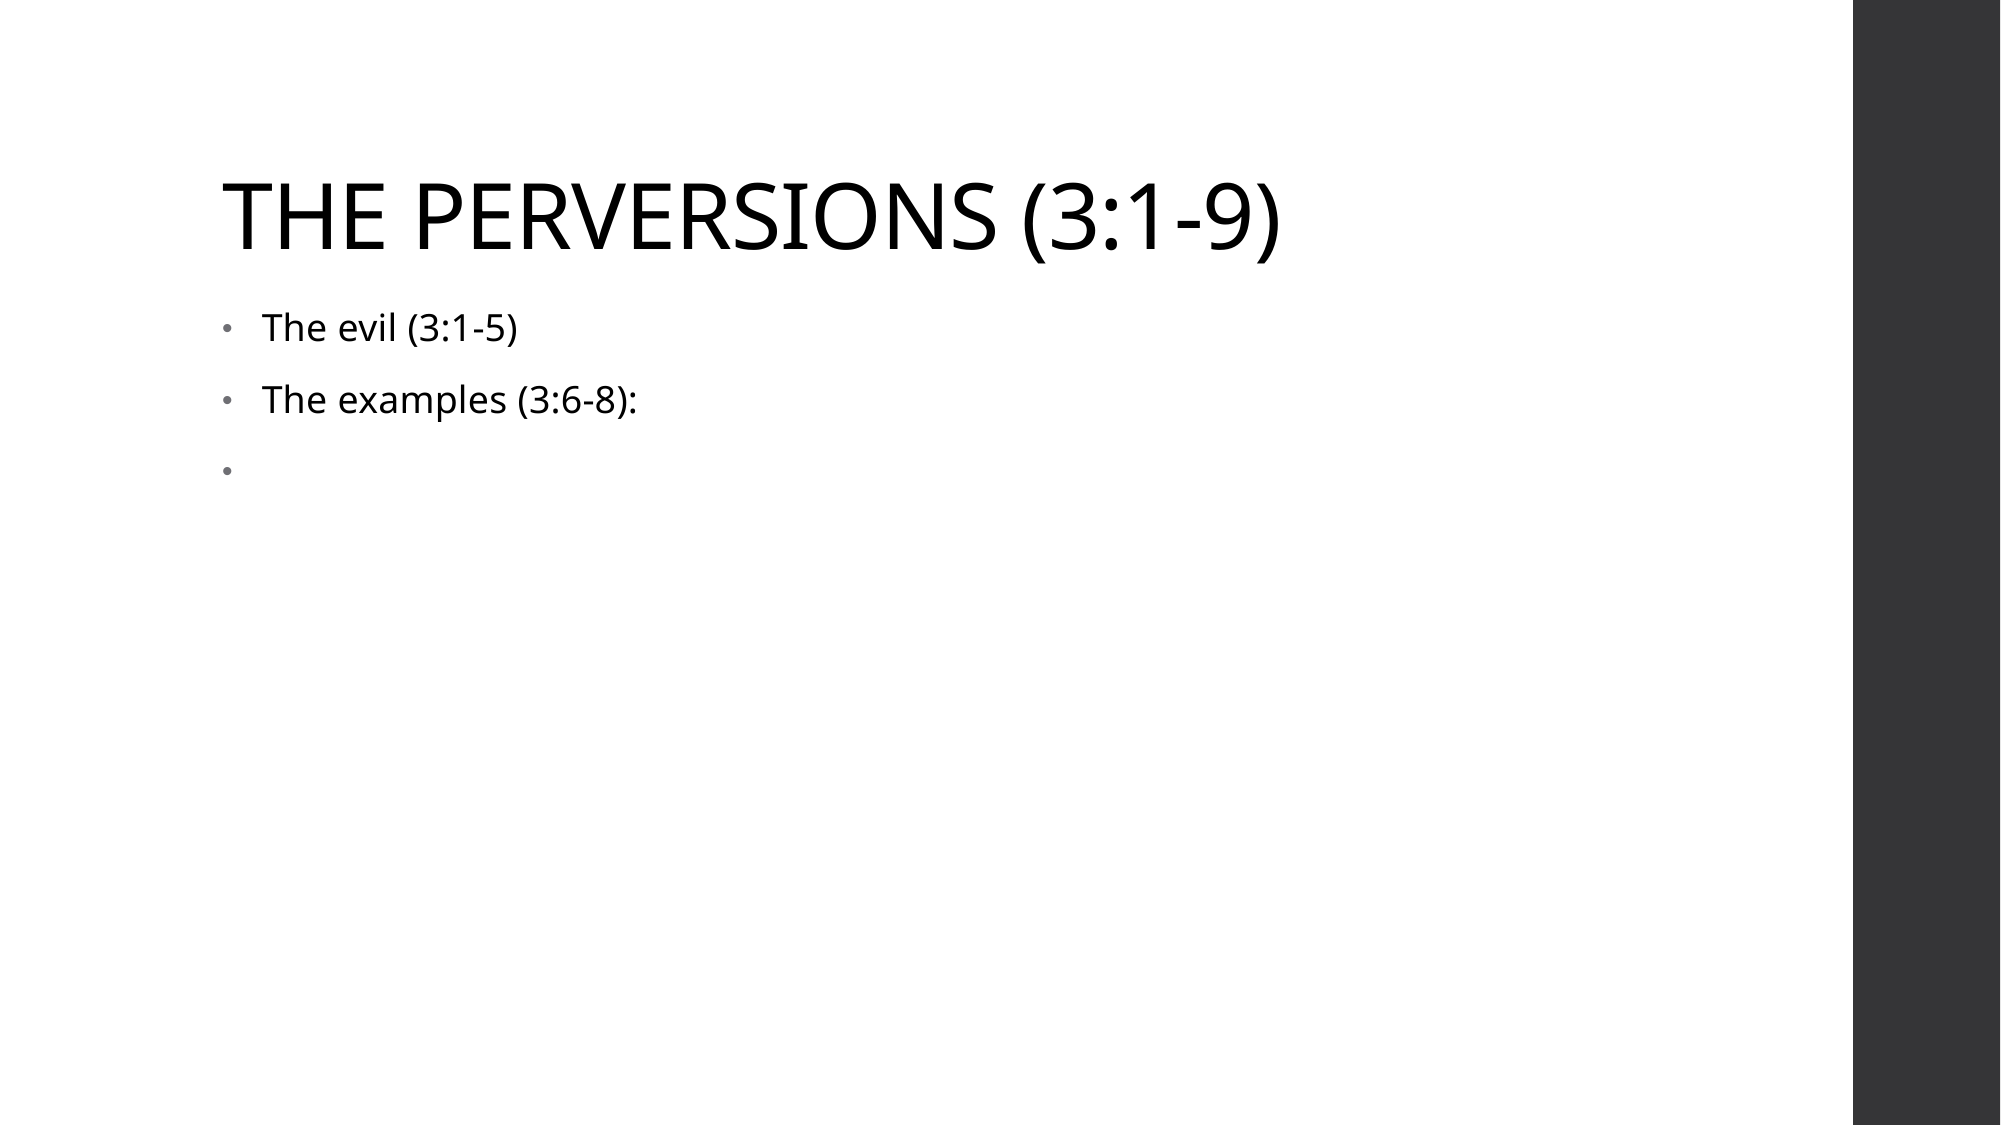

# THE PERVERSIONS (3:1-9)
 The evil (3:1-5)
 The examples (3:6-8):